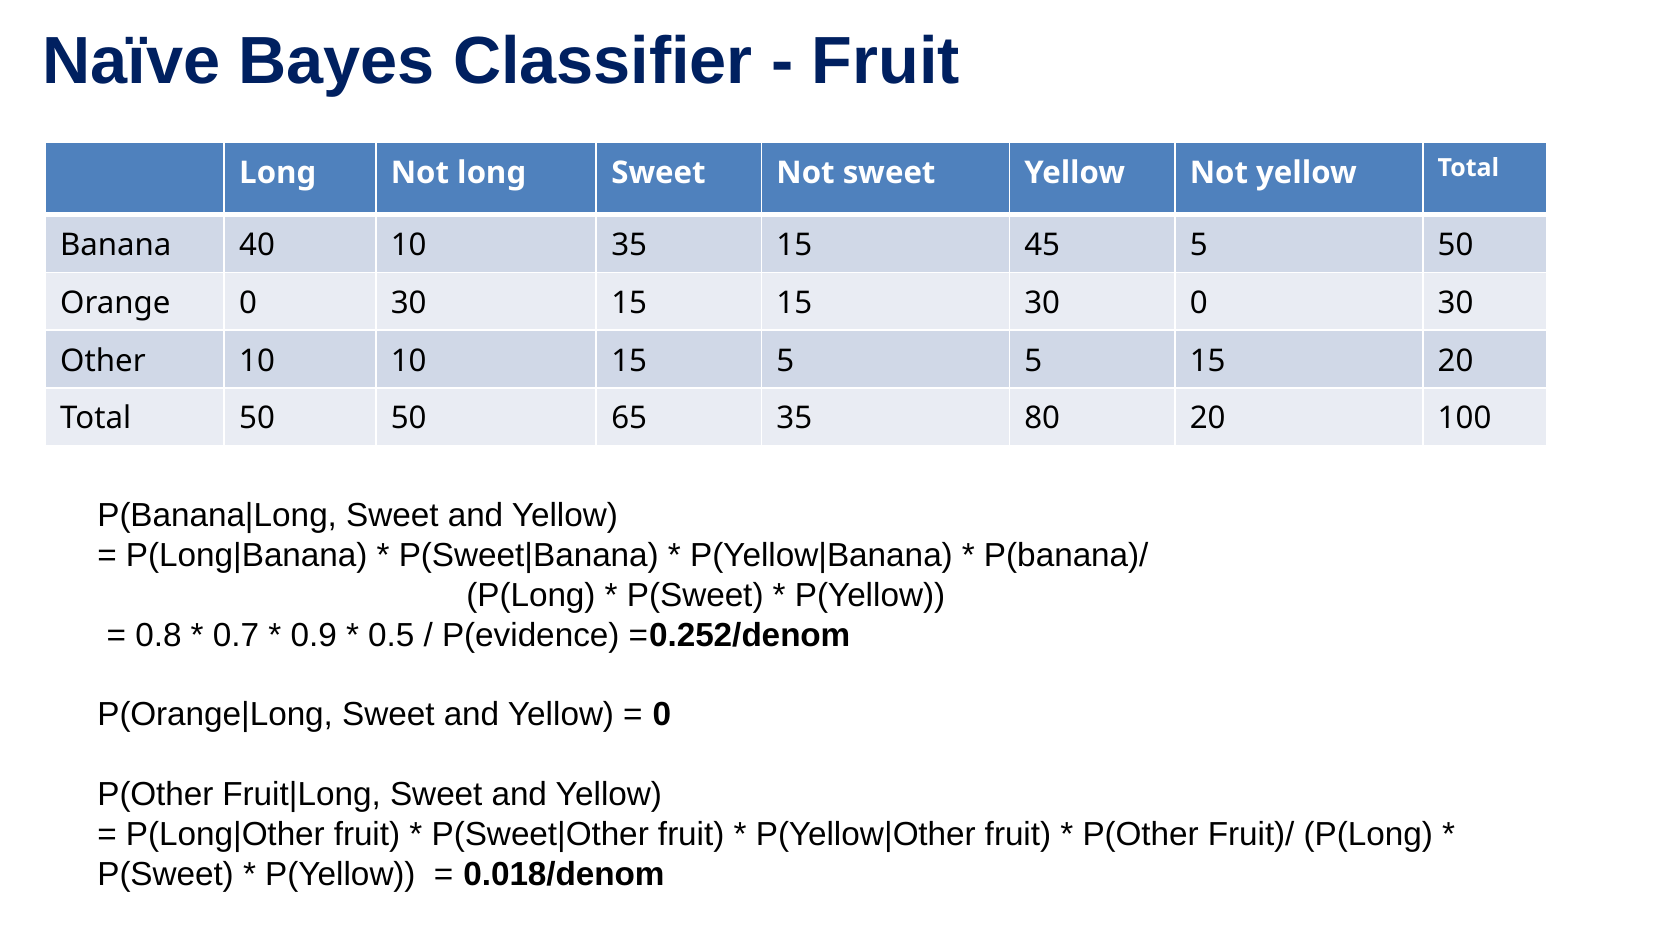

# Naïve Bayes Classifier - Fruit
| | Long | Not long | Sweet | Not sweet | Yellow | Not yellow | Total |
| --- | --- | --- | --- | --- | --- | --- | --- |
| Banana | 40 | 10 | 35 | 15 | 45 | 5 | 50 |
| Orange | 0 | 30 | 15 | 15 | 30 | 0 | 30 |
| Other | 10 | 10 | 15 | 5 | 5 | 15 | 20 |
| Total | 50 | 50 | 65 | 35 | 80 | 20 | 100 |
P(Banana|Long, Sweet and Yellow)
= P(Long|Banana) * P(Sweet|Banana) * P(Yellow|Banana) * P(banana)/
					(P(Long) * P(Sweet) * P(Yellow))
 = 0.8 * 0.7 * 0.9 * 0.5 / P(evidence) =0.252/denom
P(Orange|Long, Sweet and Yellow) = 0
P(Other Fruit|Long, Sweet and Yellow)
= P(Long|Other fruit) * P(Sweet|Other fruit) * P(Yellow|Other fruit) * P(Other Fruit)/ (P(Long) * P(Sweet) * P(Yellow)) = 0.018/denom